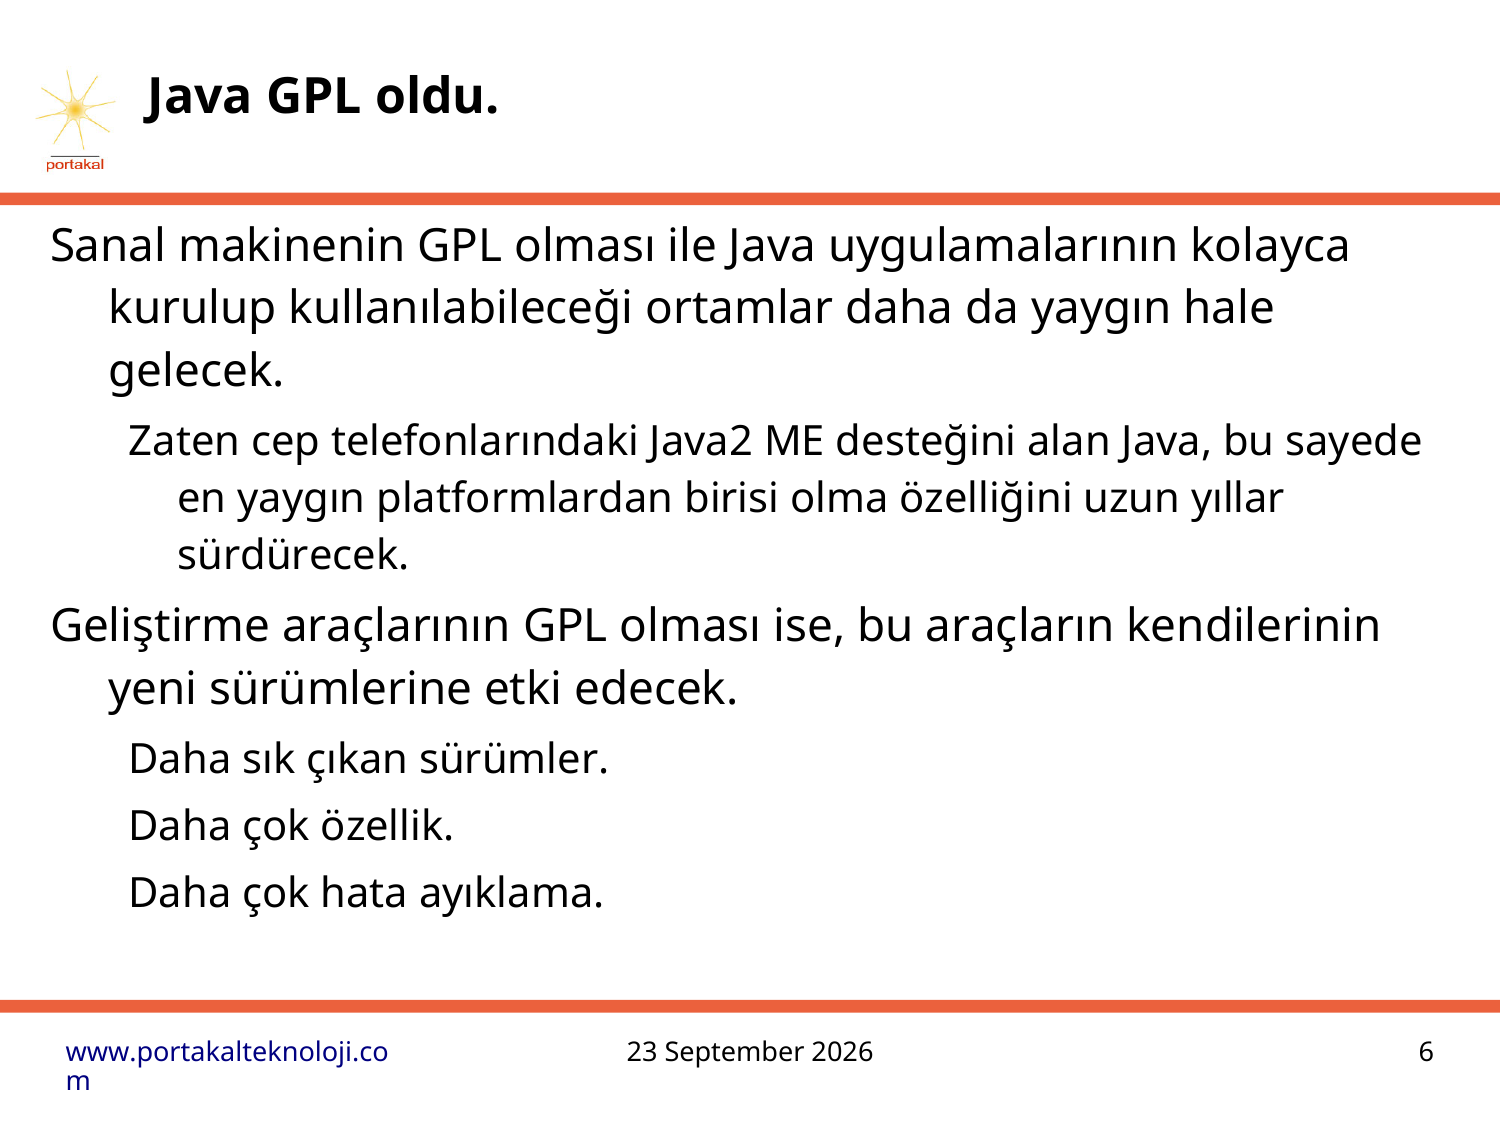

# Java GPL oldu.
Sanal makinenin GPL olması ile Java uygulamalarının kolayca kurulup kullanılabileceği ortamlar daha da yaygın hale gelecek.
Zaten cep telefonlarındaki Java2 ME desteğini alan Java, bu sayede en yaygın platformlardan birisi olma özelliğini uzun yıllar sürdürecek.
Geliştirme araçlarının GPL olması ise, bu araçların kendilerinin yeni sürümlerine etki edecek.
Daha sık çıkan sürümler.
Daha çok özellik.
Daha çok hata ayıklama.